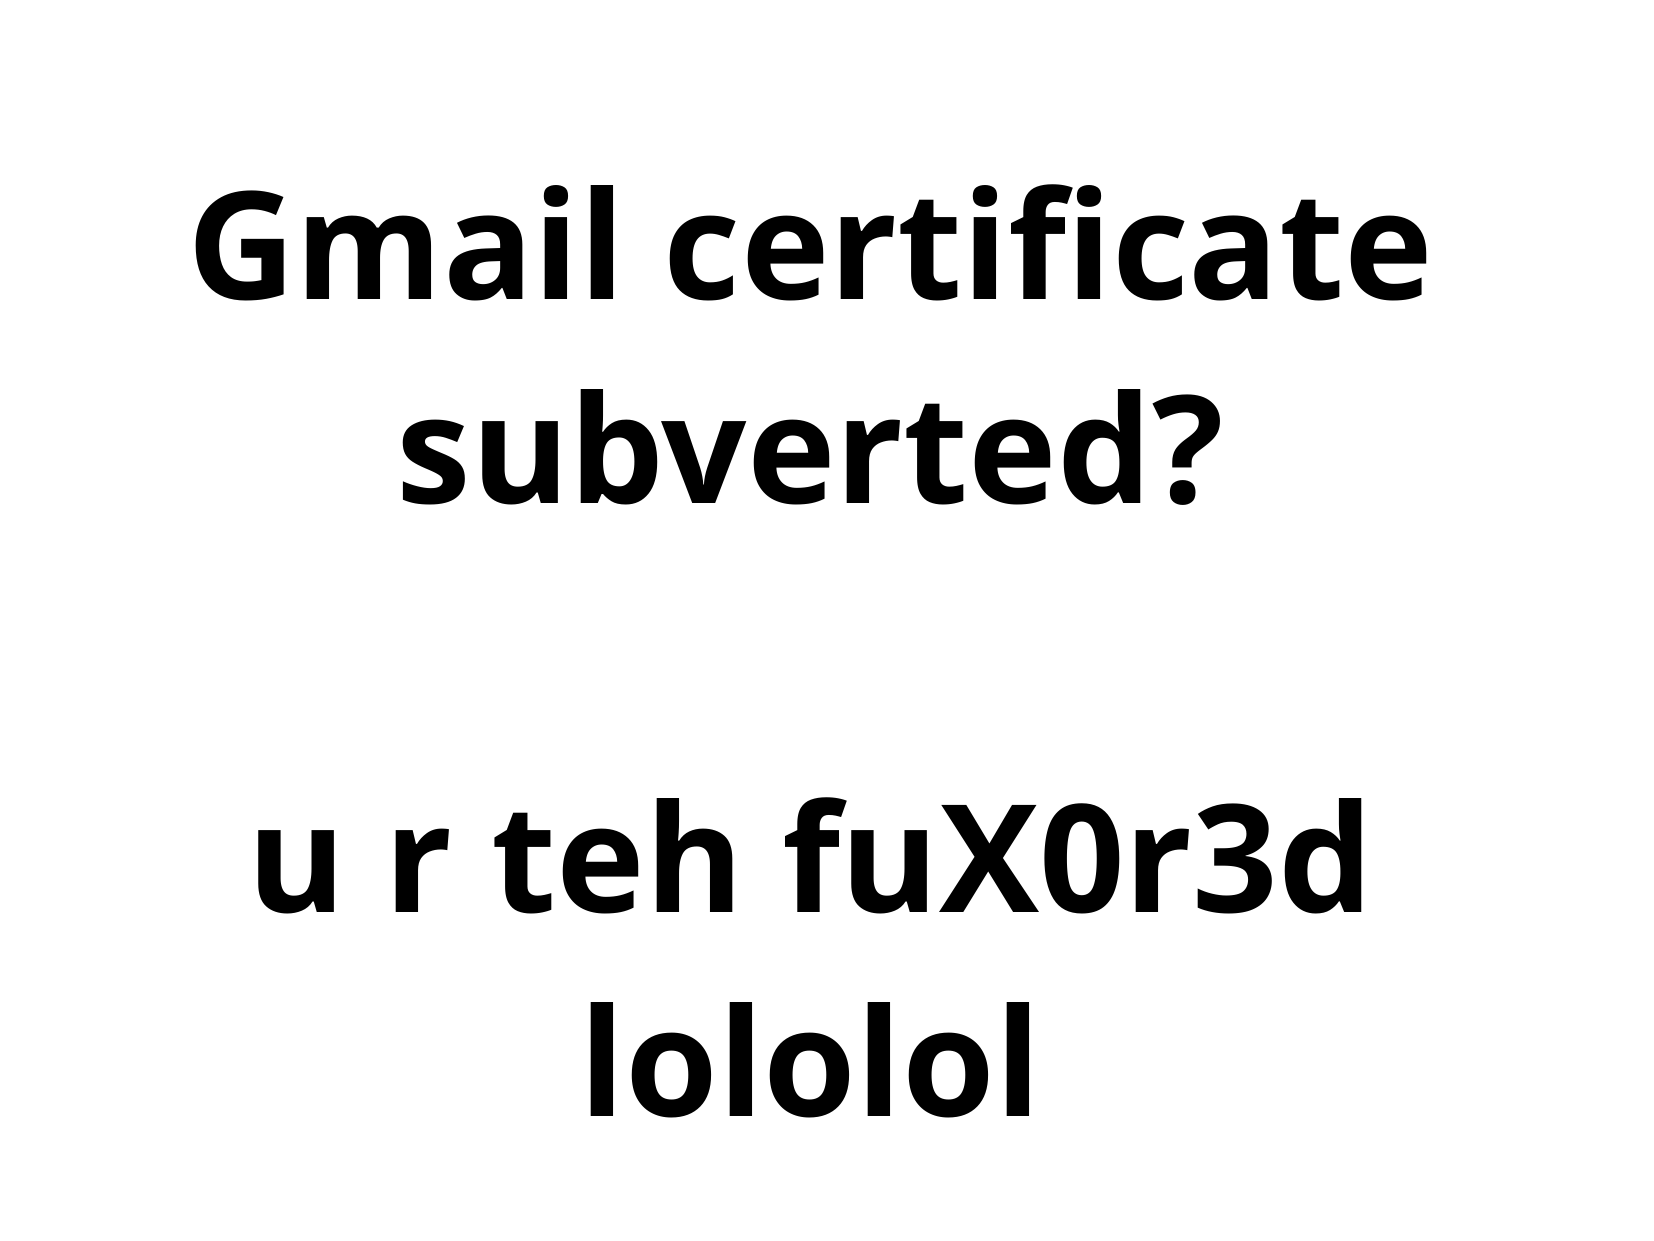

Gmail certificate subverted?
u r teh fuX0r3d
lololol